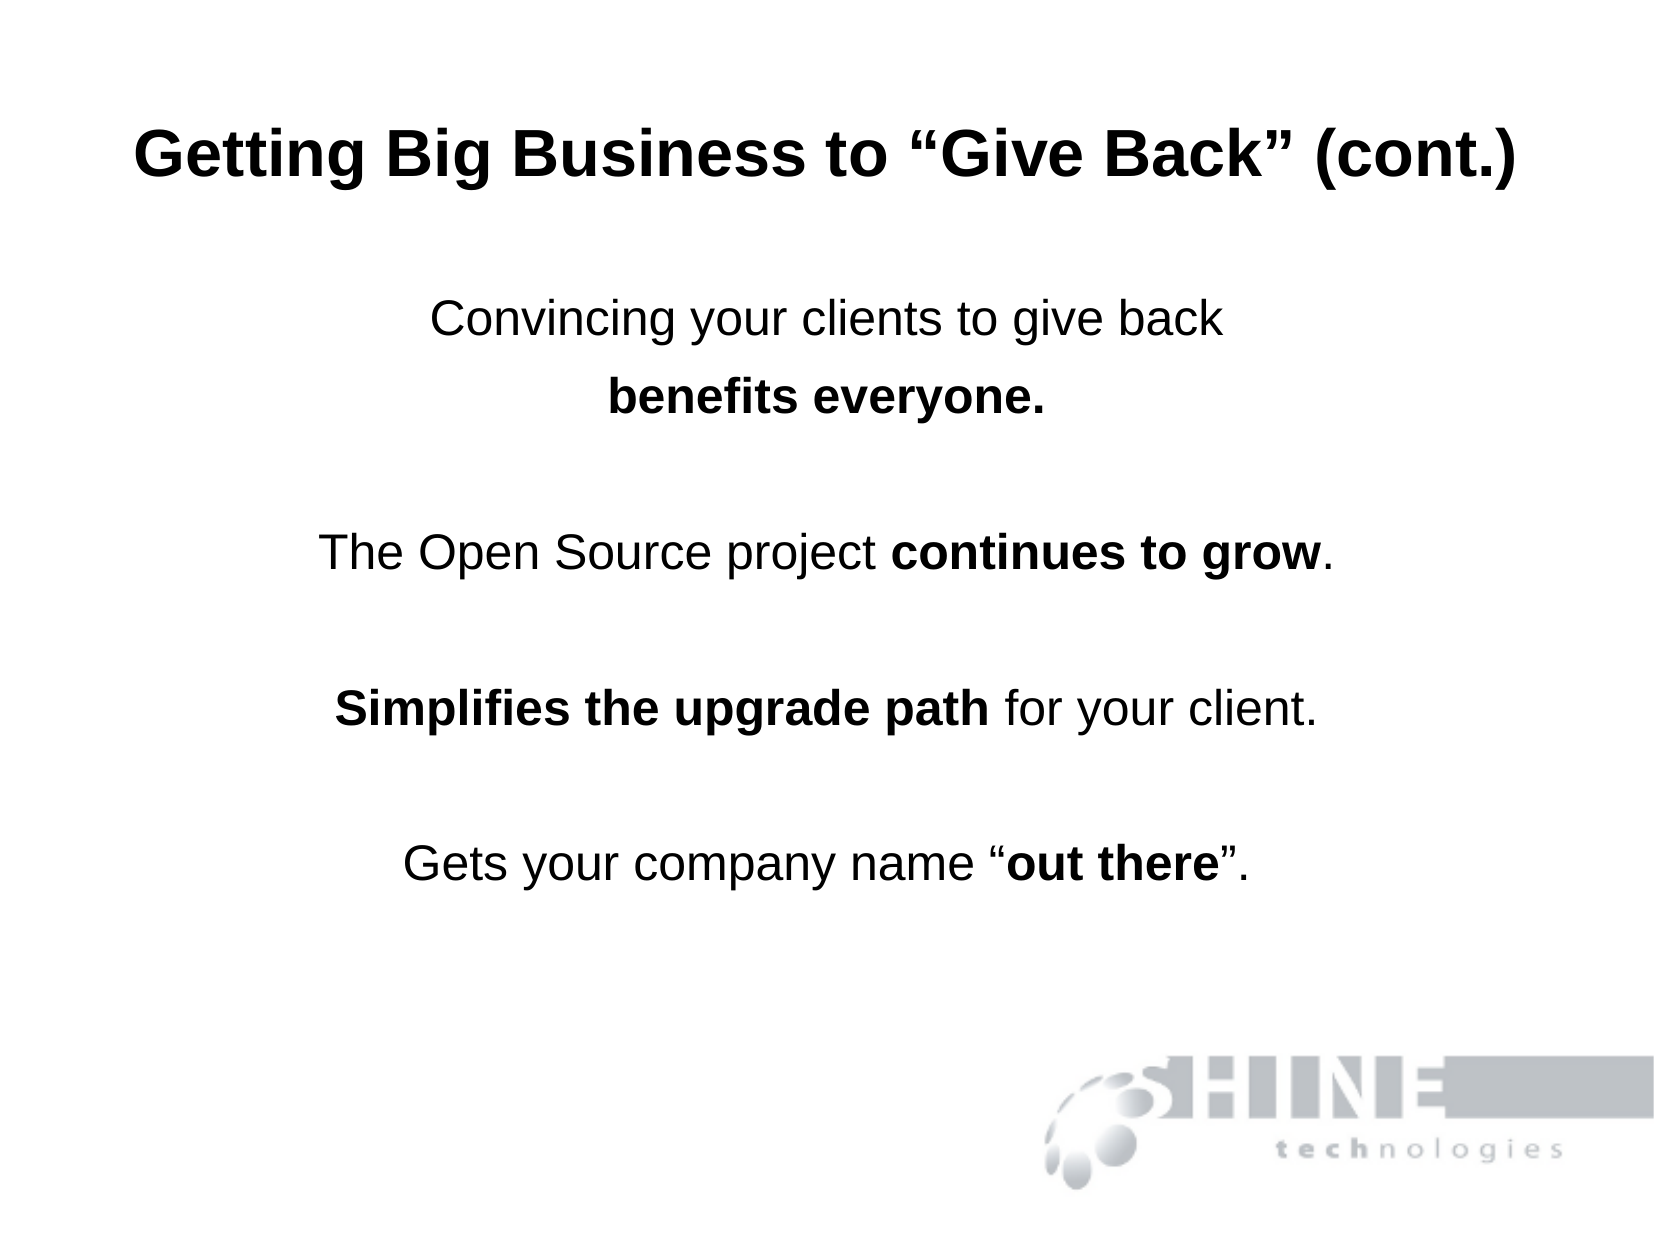

# Getting Big Business to “Give Back” (cont.)
Convincing your clients to give back
benefits everyone.
The Open Source project continues to grow.
Simplifies the upgrade path for your client.
Gets your company name “out there”.